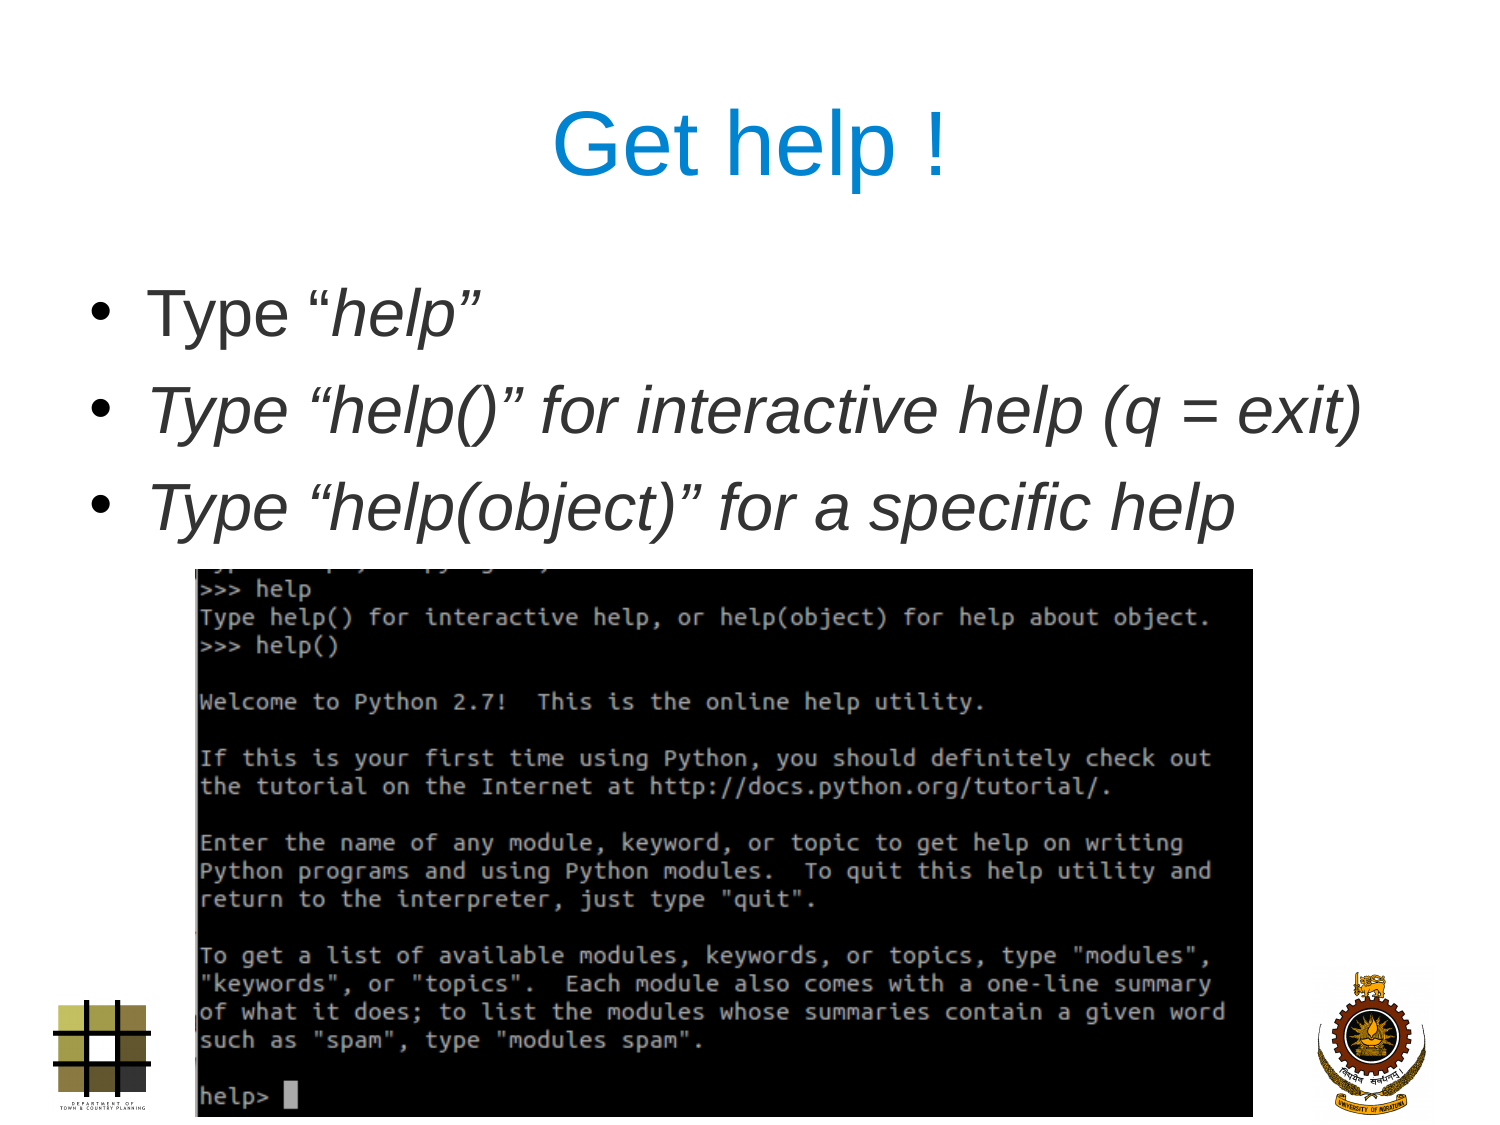

# Get help !
Type “help”
Type “help()” for interactive help (q = exit)
Type “help(object)” for a specific help